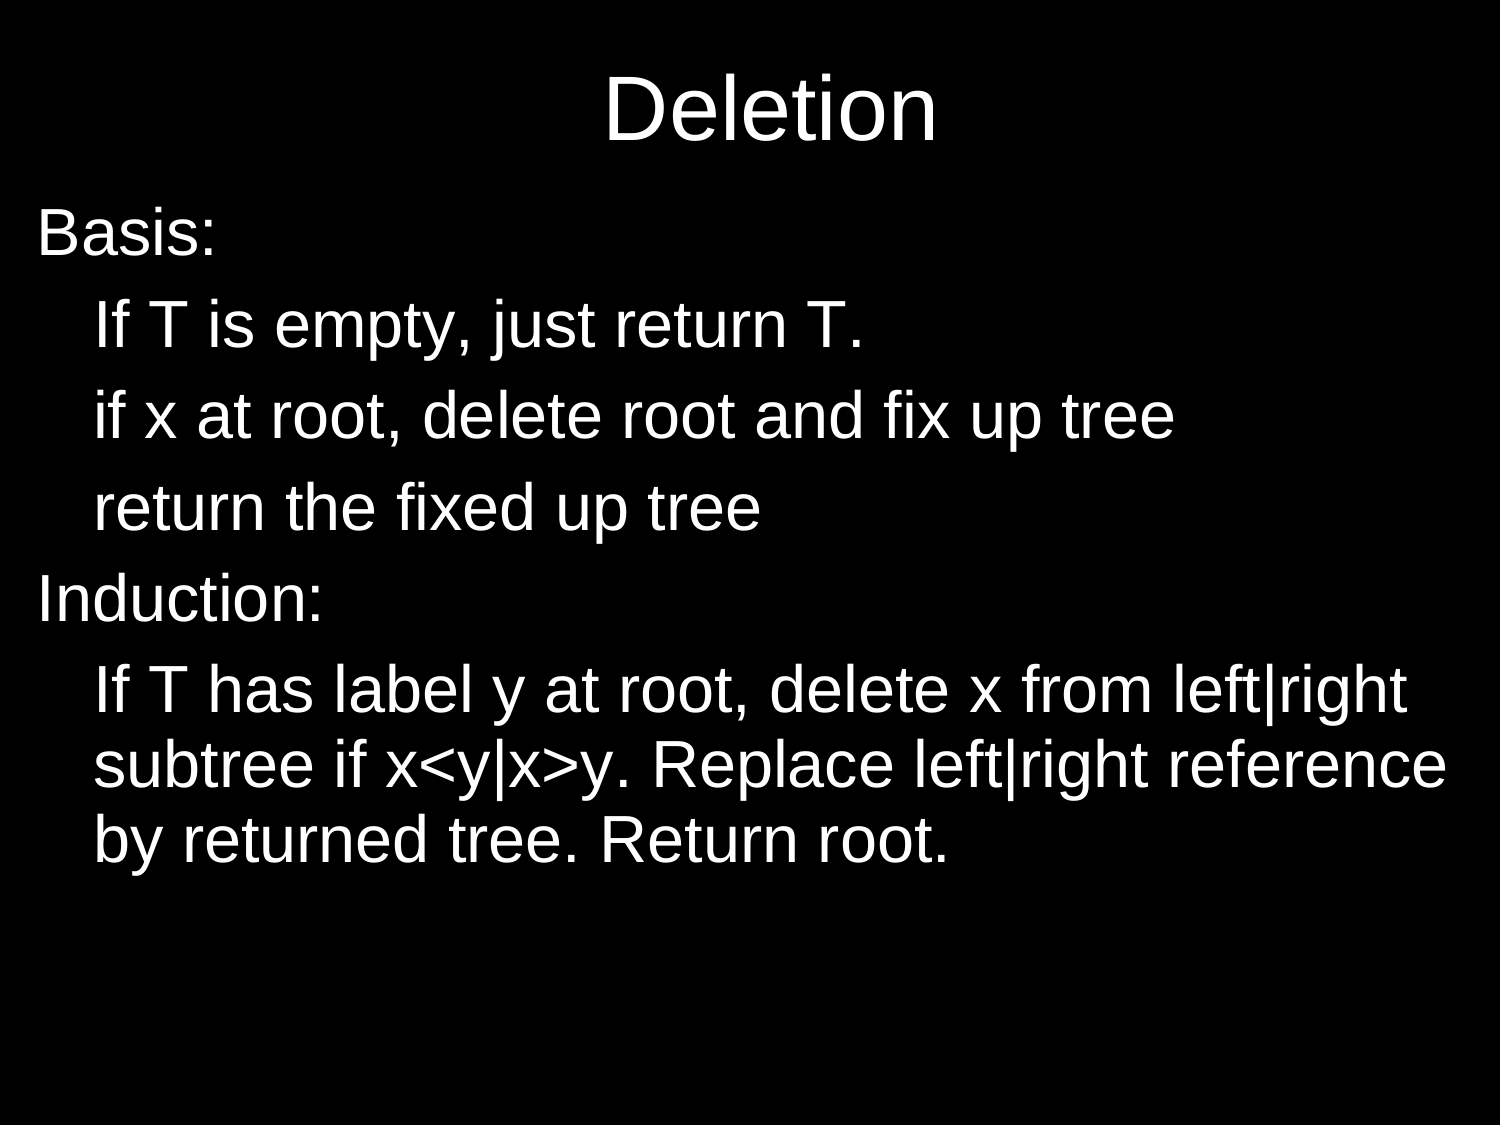

# Deletion
Basis:
	If T is empty, just return T.
	if x at root, delete root and fix up tree
	return the fixed up tree
Induction:
	If T has label y at root, delete x from left|right subtree if x<y|x>y. Replace left|right reference by returned tree. Return root.